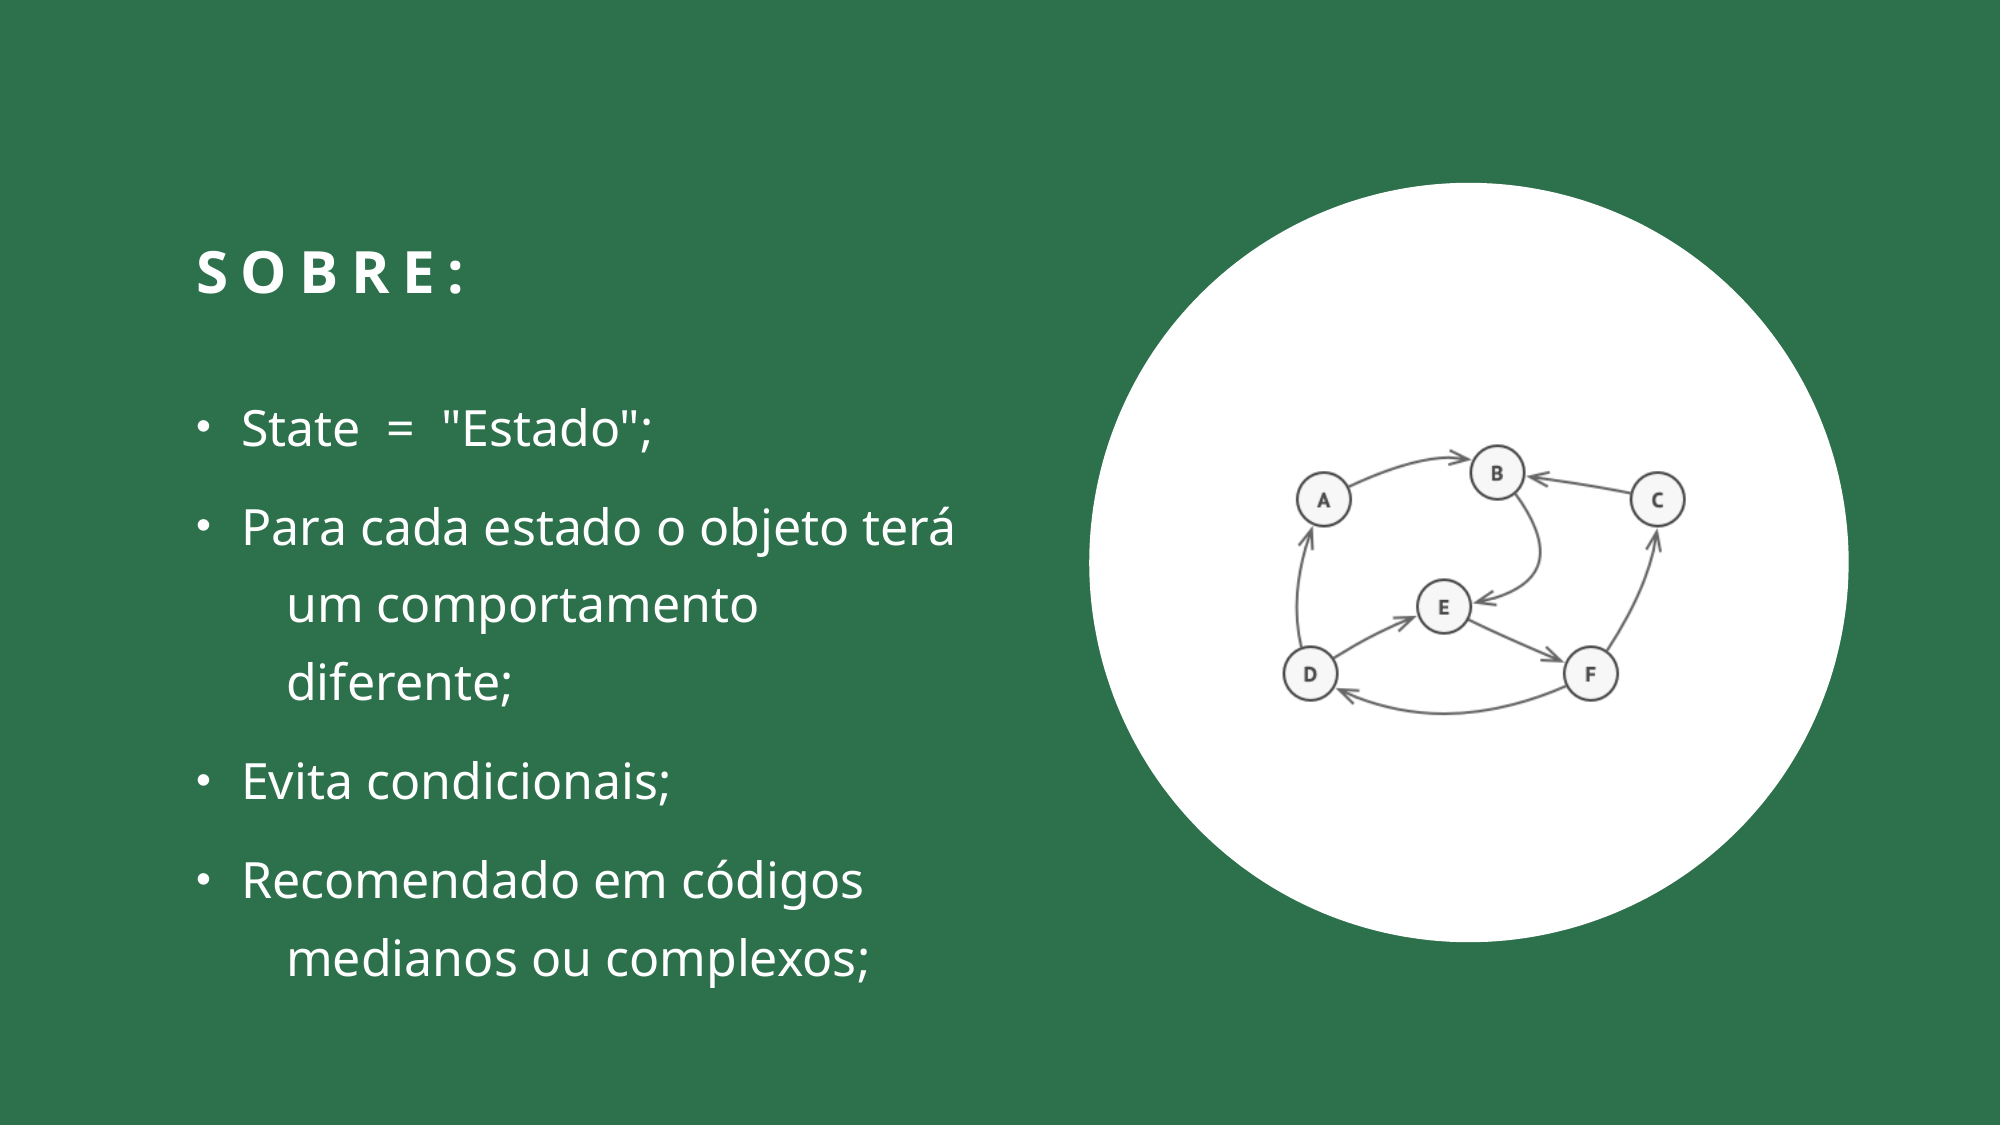

# Sobre:
State  =  "Estado";
Para cada estado o objeto terá um comportamento diferente;
Evita condicionais;
Recomendado em códigos medianos ou complexos;